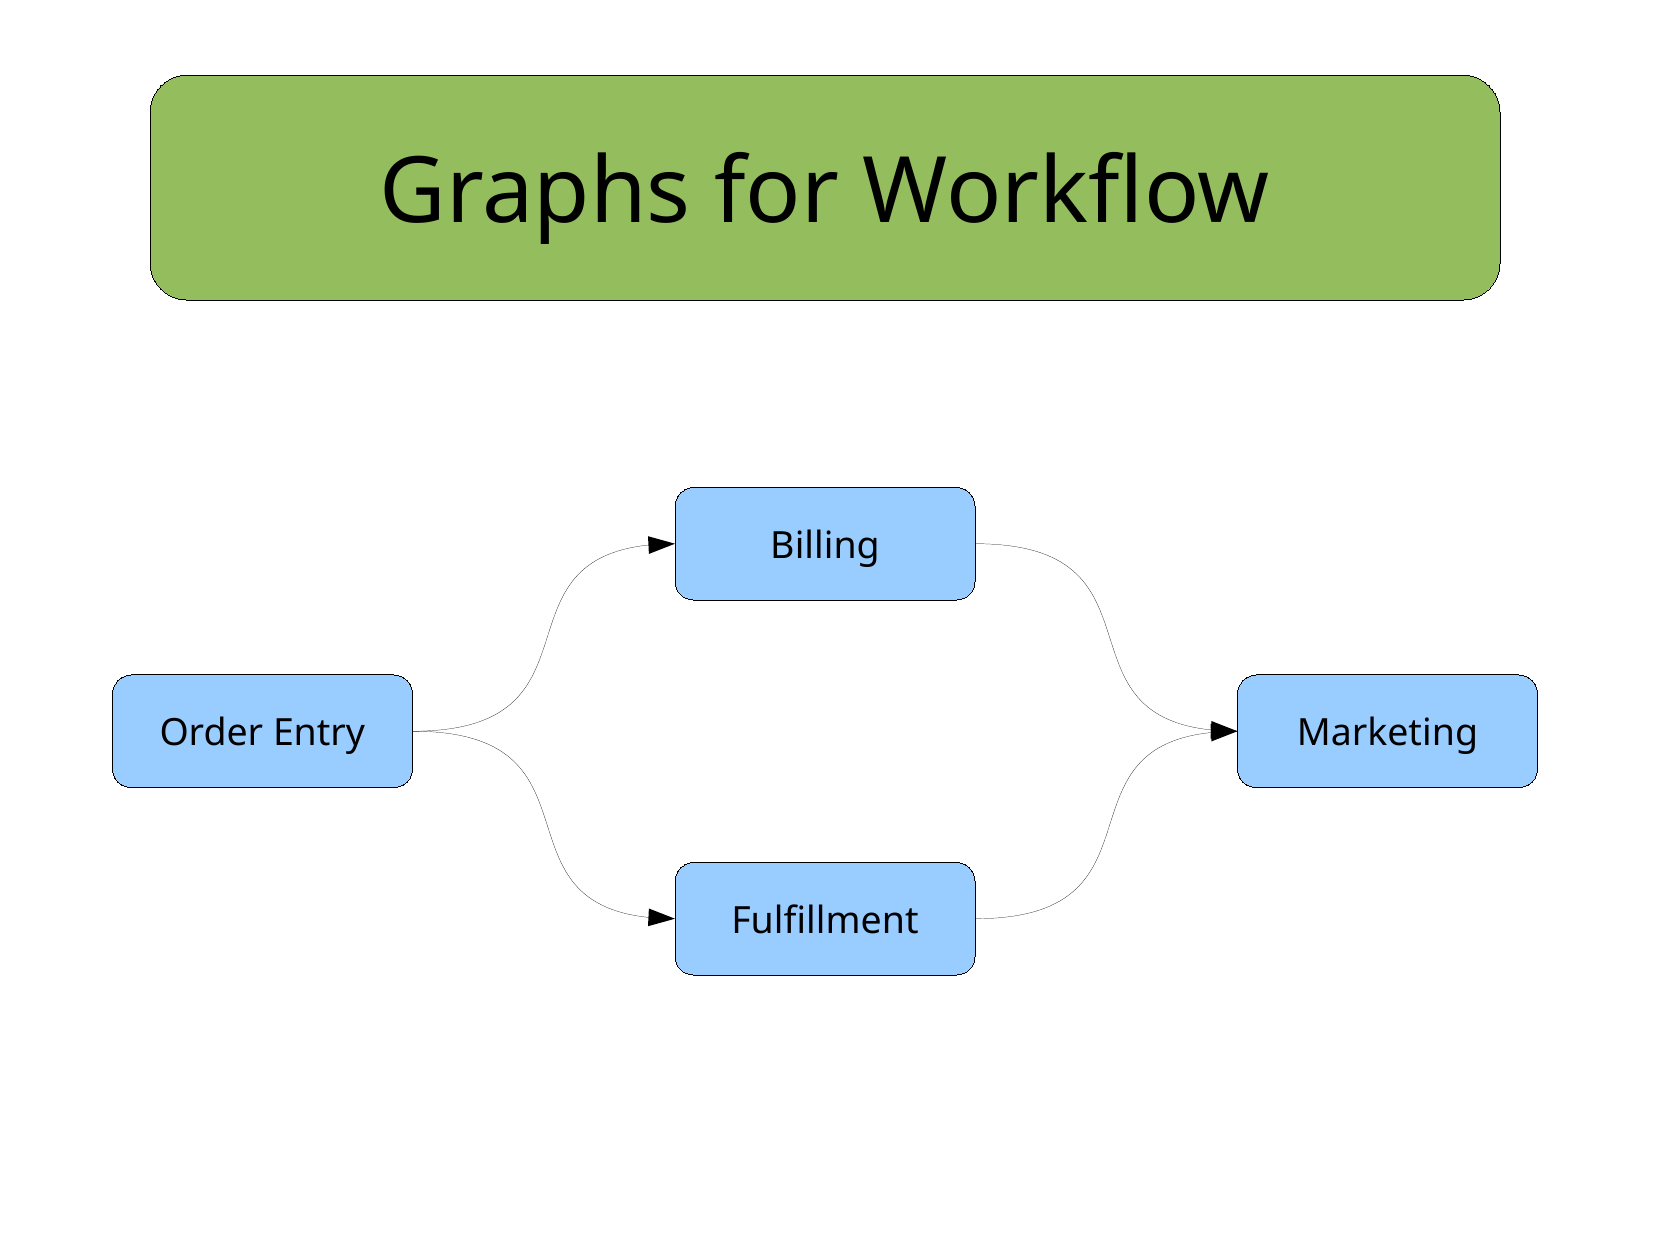

Graphs for Workflow
Billing
Order Entry
Marketing
Fulfillment